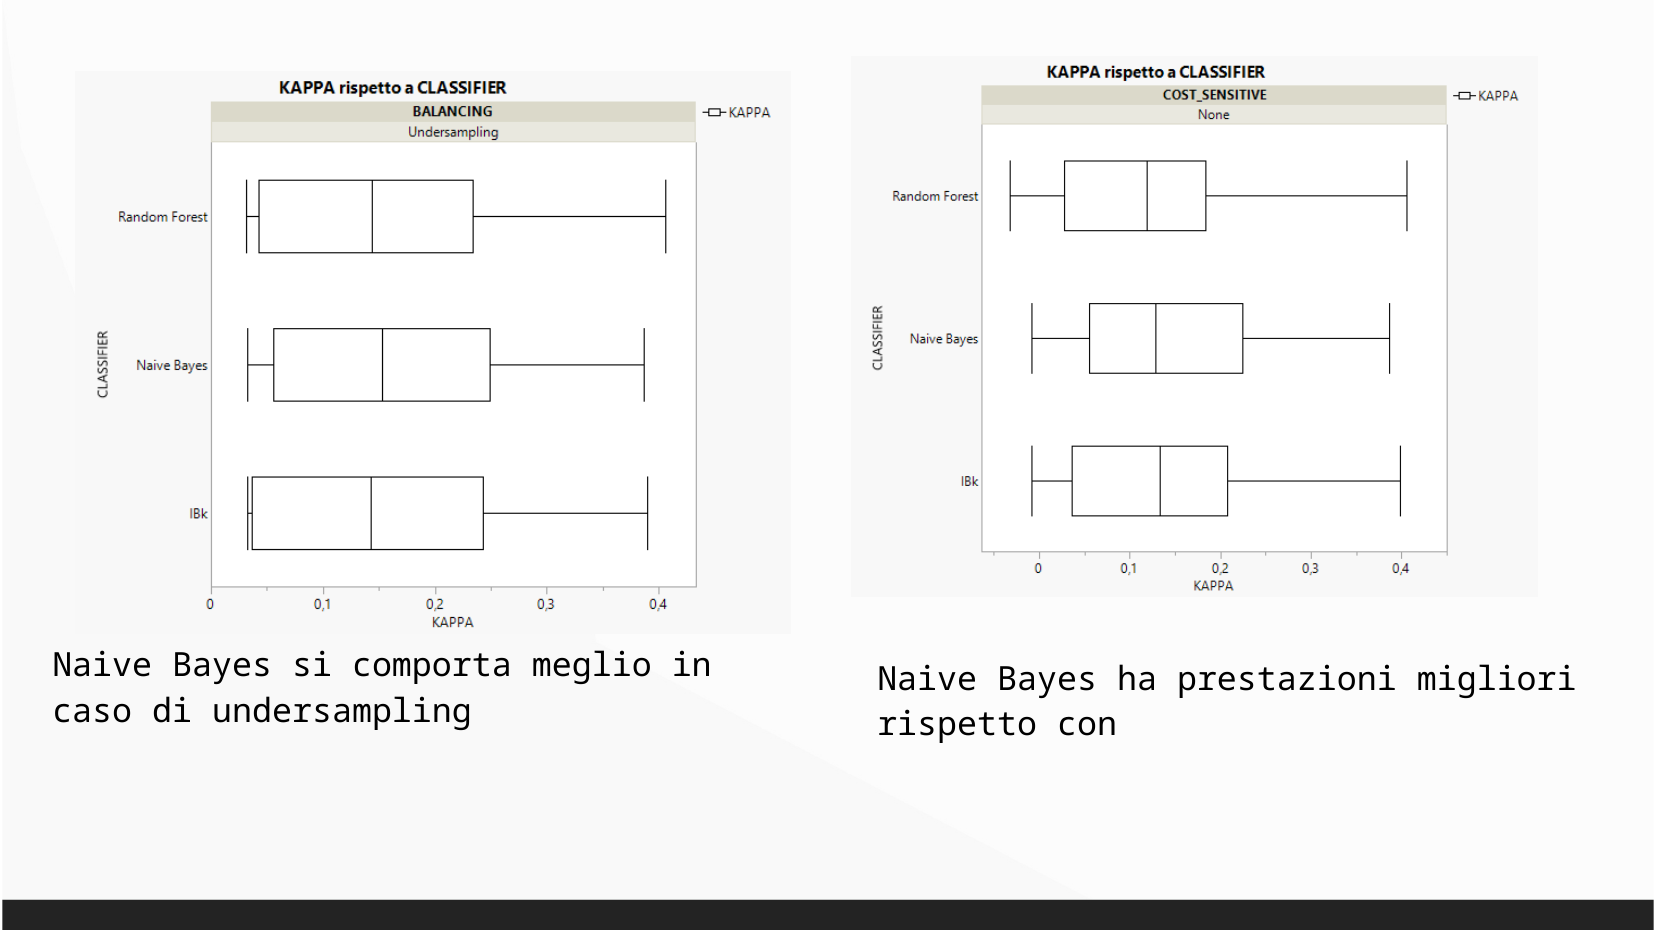

Naive Bayes si comporta meglio in caso di undersampling
Naive Bayes ha prestazioni migliori rispetto con